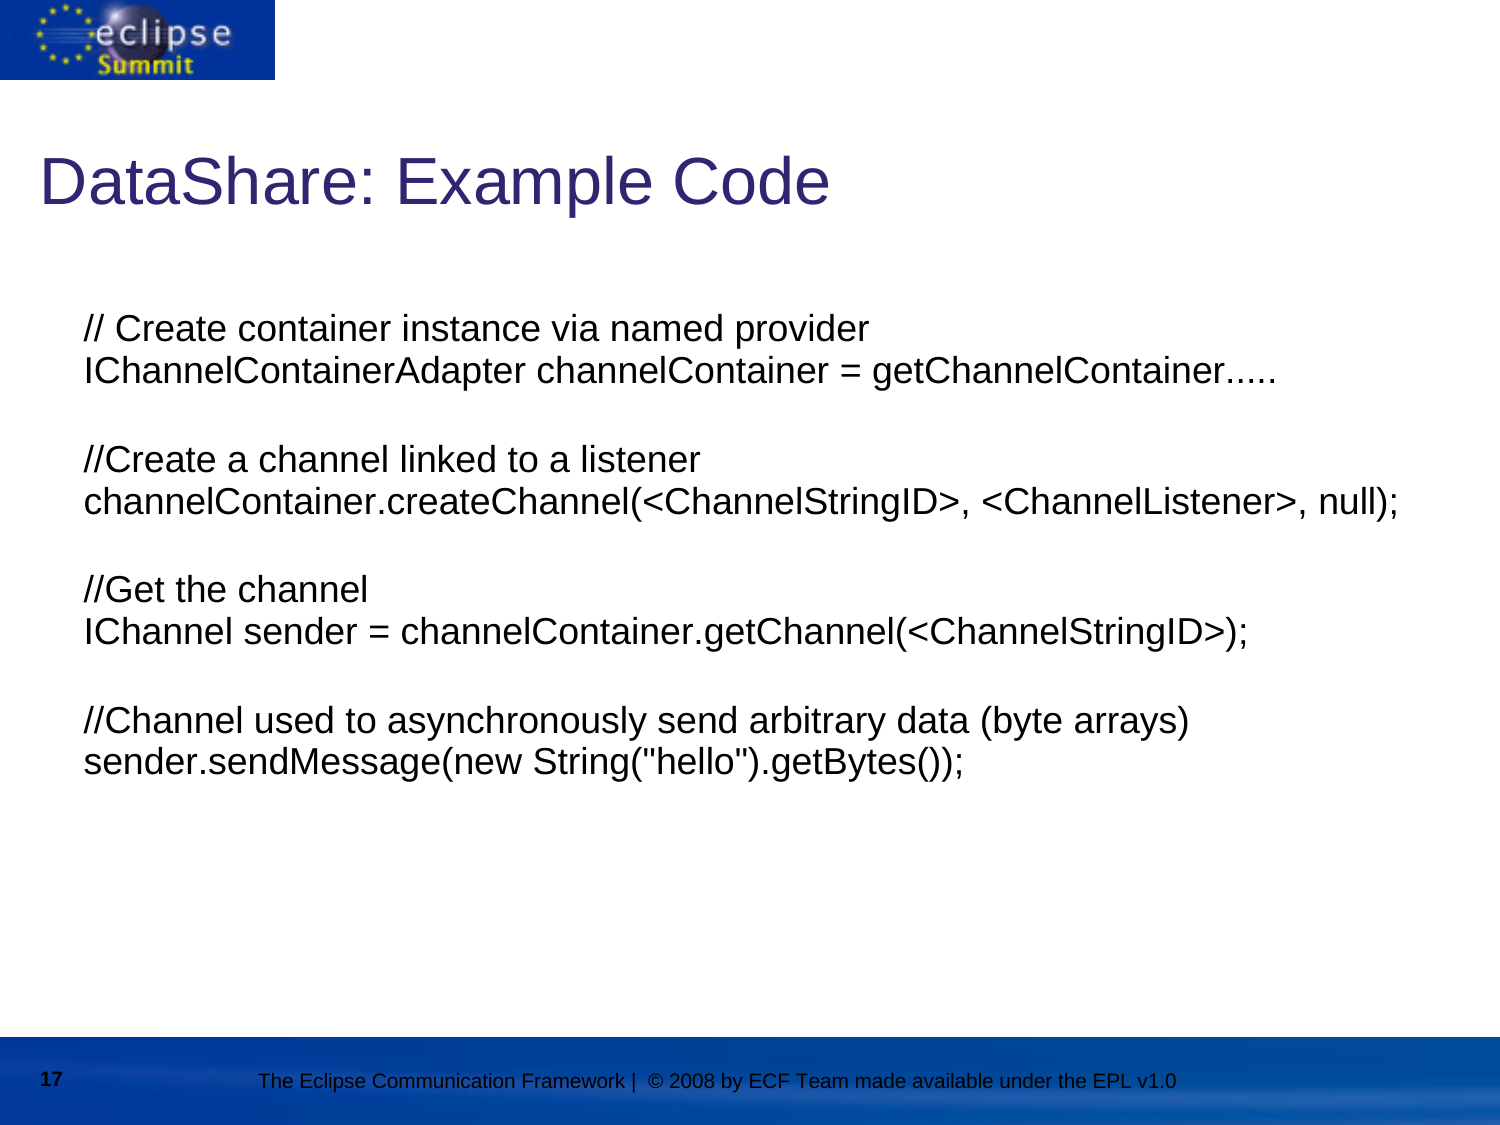

# DataShare: Example Code
// Create container instance via named provider
IChannelContainerAdapter channelContainer = getChannelContainer.....
//Create a channel linked to a listener
channelContainer.createChannel(<ChannelStringID>, <ChannelListener>, null);
//Get the channel
IChannel sender = channelContainer.getChannel(<ChannelStringID>);
//Channel used to asynchronously send arbitrary data (byte arrays)
sender.sendMessage(new String("hello").getBytes());
17